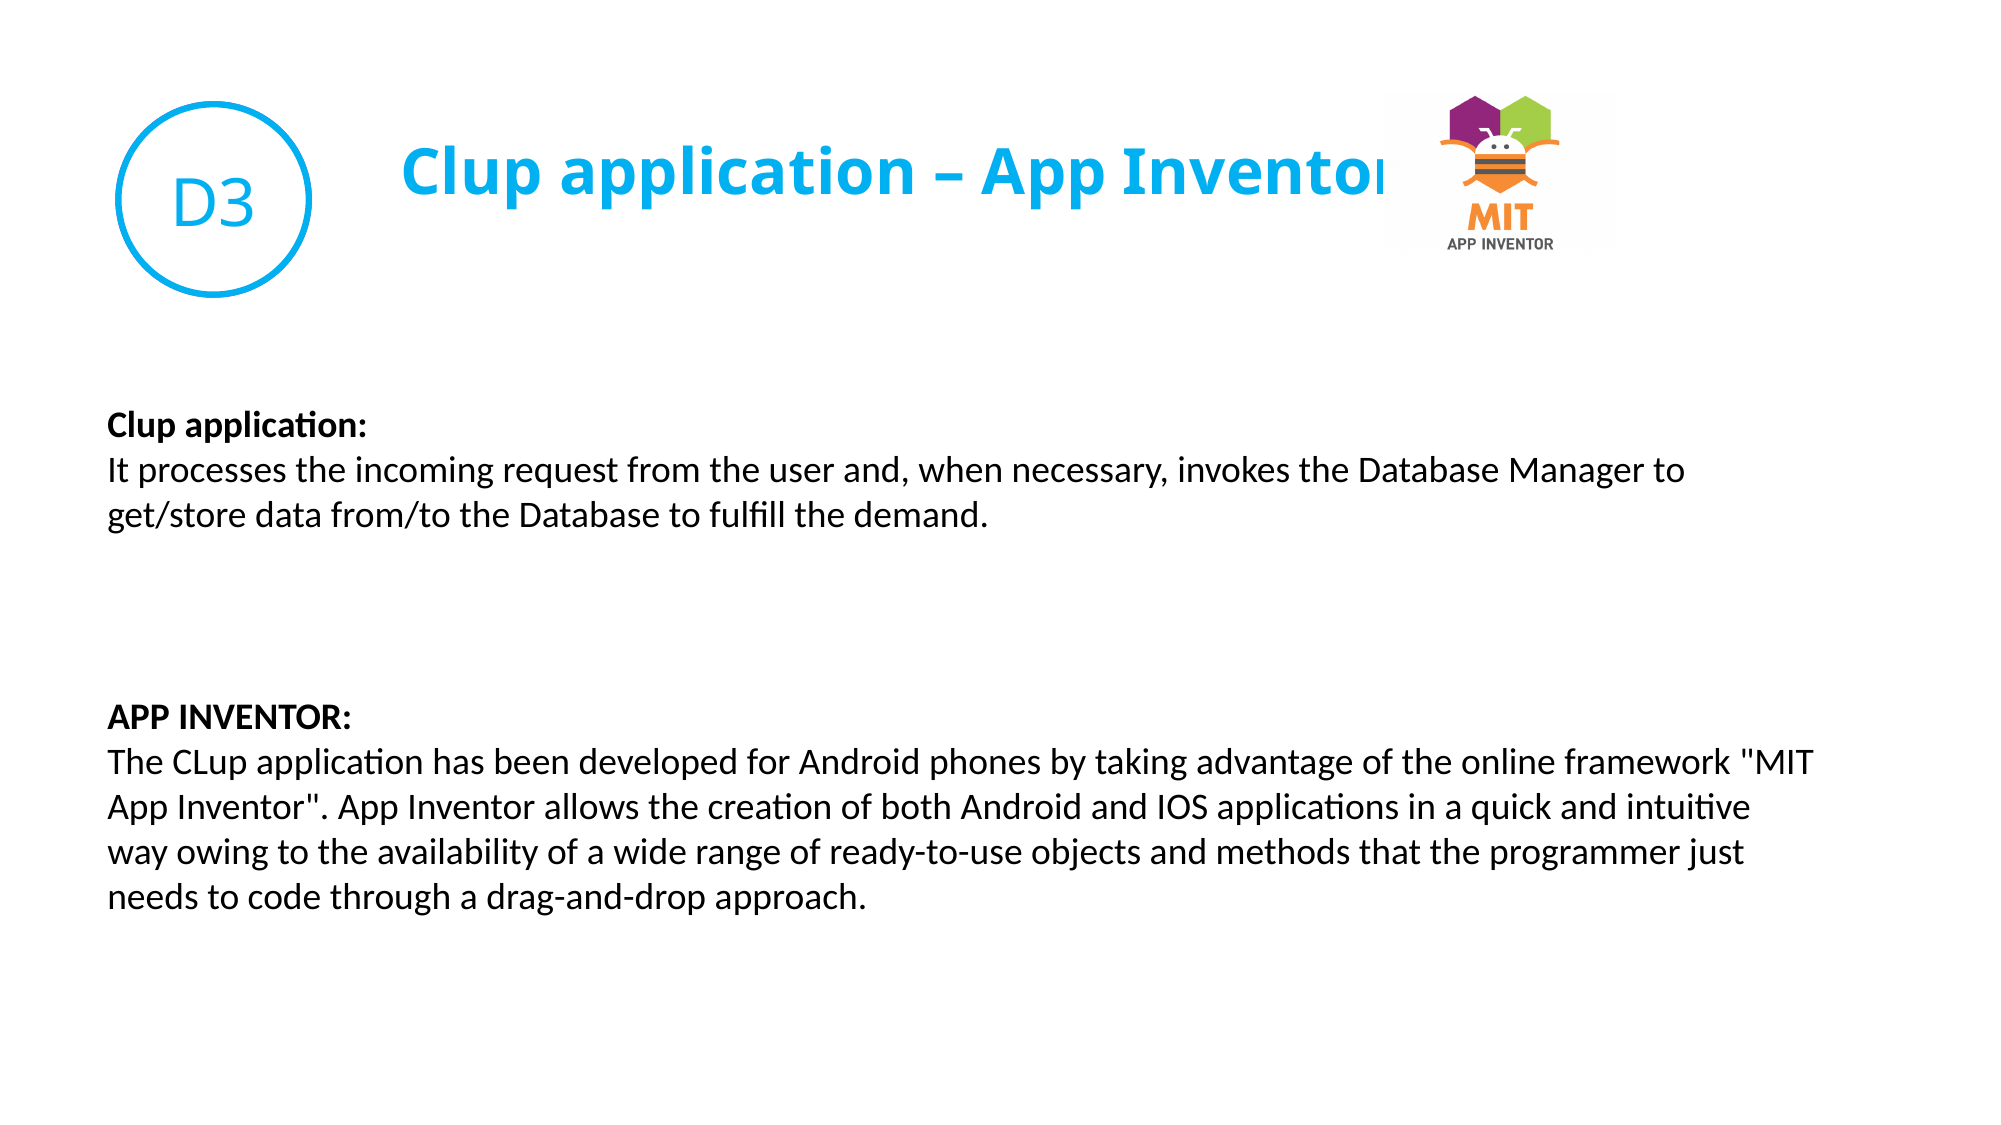

D1
D3
# Clup application – App Inventor
Clup application:
It processes the incoming request from the user and, when necessary, invokes the Database Manager to get/store data from/to the Database to fulfill the demand.
APP INVENTOR:
The CLup application has been developed for Android phones by taking advantage of the online framework "MIT App Inventor". App Inventor allows the creation of both Android and IOS applications in a quick and intuitive way owing to the availability of a wide range of ready-to-use objects and methods that the programmer just needs to code through a drag-and-drop approach.